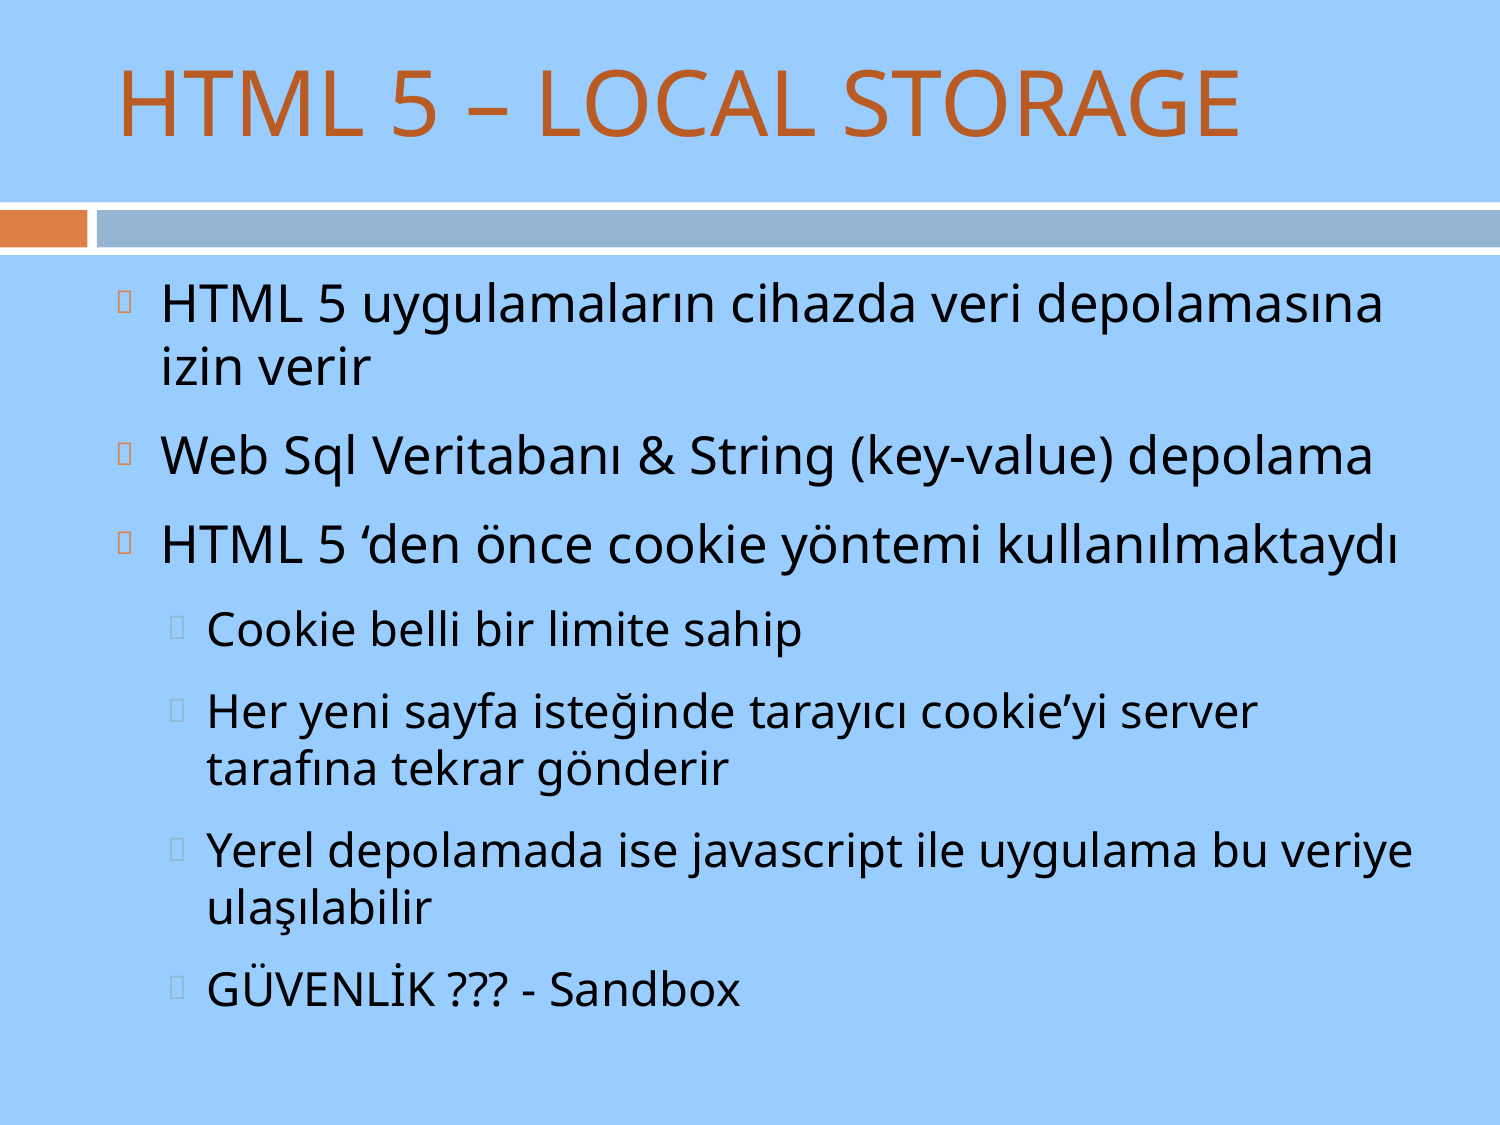

# HTML 5 – LOCAL STORAGE
HTML 5 uygulamaların cihazda veri depolamasına izin verir
Web Sql Veritabanı & String (key-value) depolama
HTML 5 ‘den önce cookie yöntemi kullanılmaktaydı
Cookie belli bir limite sahip
Her yeni sayfa isteğinde tarayıcı cookie’yi server tarafına tekrar gönderir
Yerel depolamada ise javascript ile uygulama bu veriye ulaşılabilir
GÜVENLİK ??? - Sandbox